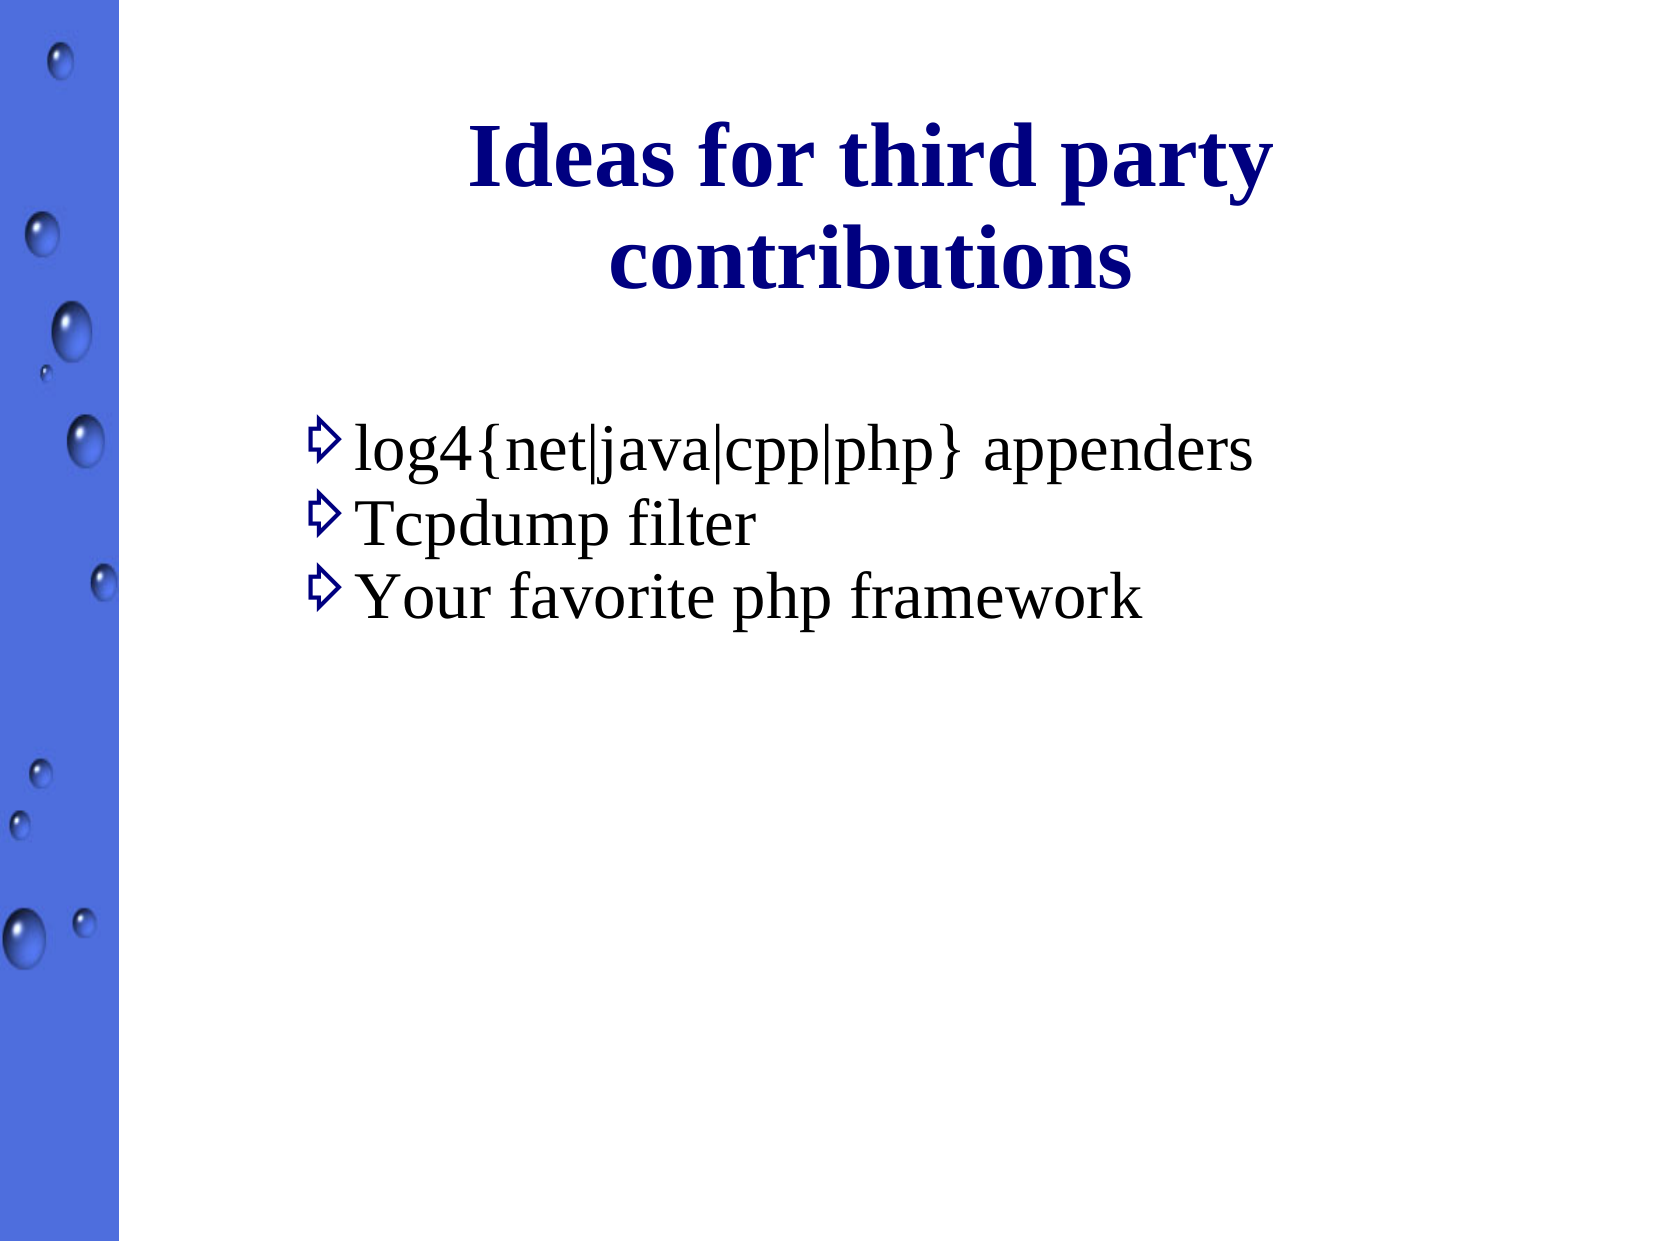

# Ideas for third party contributions
log4{net|java|cpp|php} appenders
Tcpdump filter
Your favorite php framework